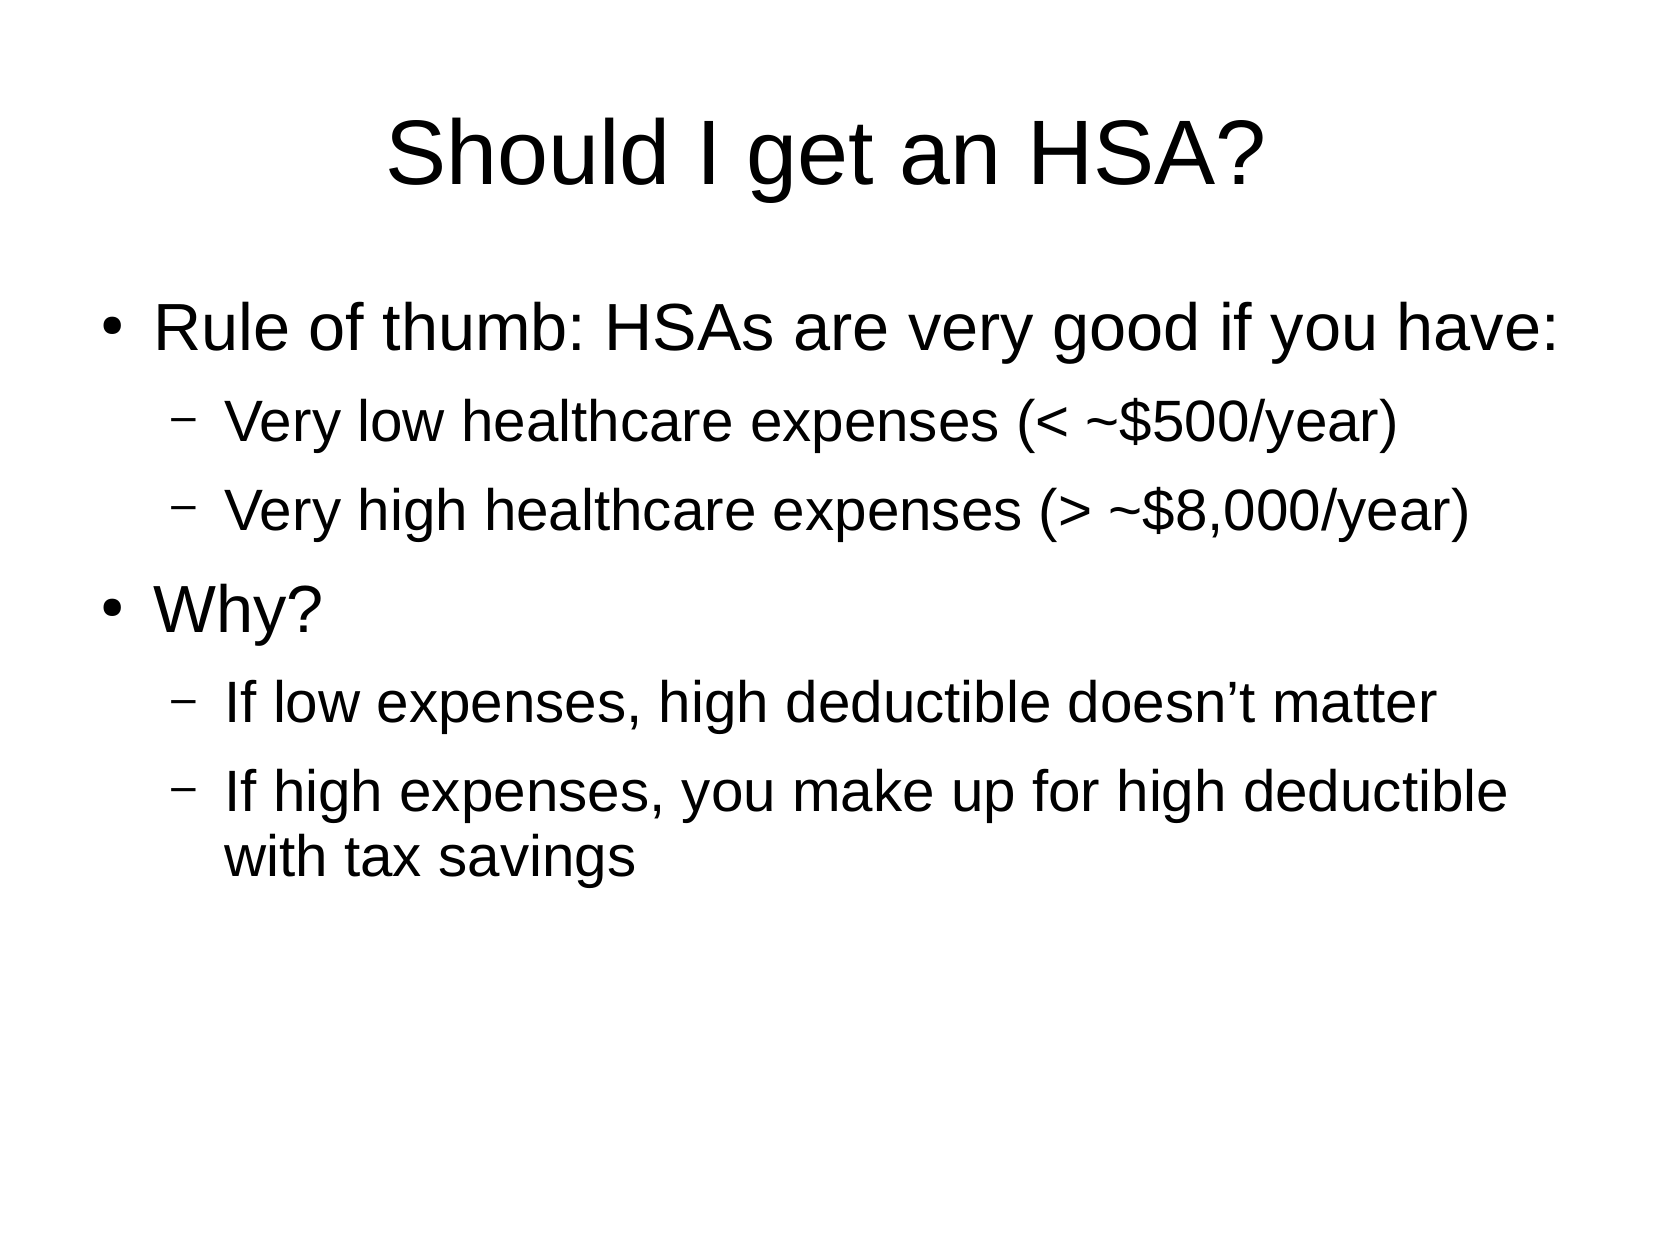

# Should I get an HSA?
Rule of thumb: HSAs are very good if you have:
Very low healthcare expenses (< ~$500/year)
Very high healthcare expenses (> ~$8,000/year)
Why?
If low expenses, high deductible doesn’t matter
If high expenses, you make up for high deductible with tax savings